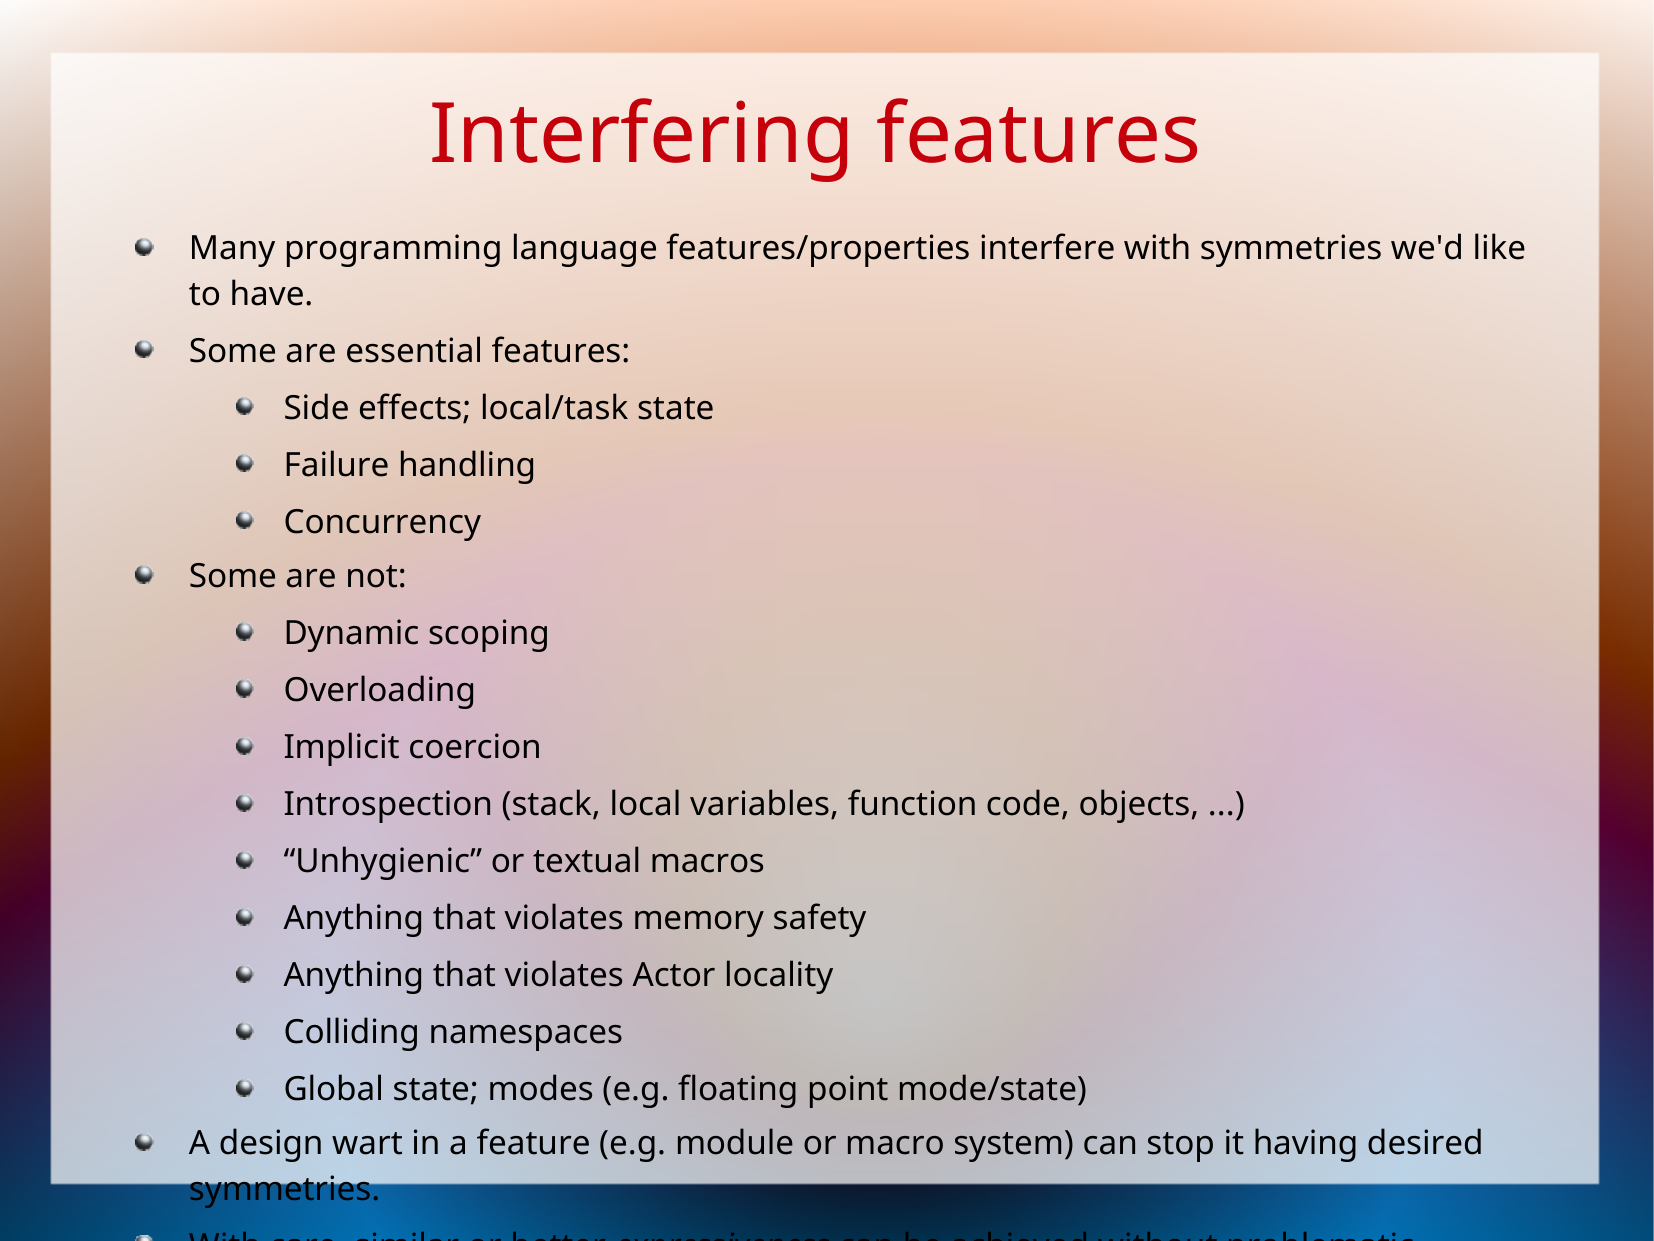

# Interfering features
Many programming language features/properties interfere with symmetries we'd like to have.
Some are essential features:
Side effects; local/task state
Failure handling
Concurrency
Some are not:
Dynamic scoping
Overloading
Implicit coercion
Introspection (stack, local variables, function code, objects, ...)
“Unhygienic” or textual macros
Anything that violates memory safety
Anything that violates Actor locality
Colliding namespaces
Global state; modes (e.g. floating point mode/state)
A design wart in a feature (e.g. module or macro system) can stop it having desired symmetries.
With care, similar or better expressiveness can be achieved without problematic features, or with restricted variations on them... but what do we do about the essential ones?